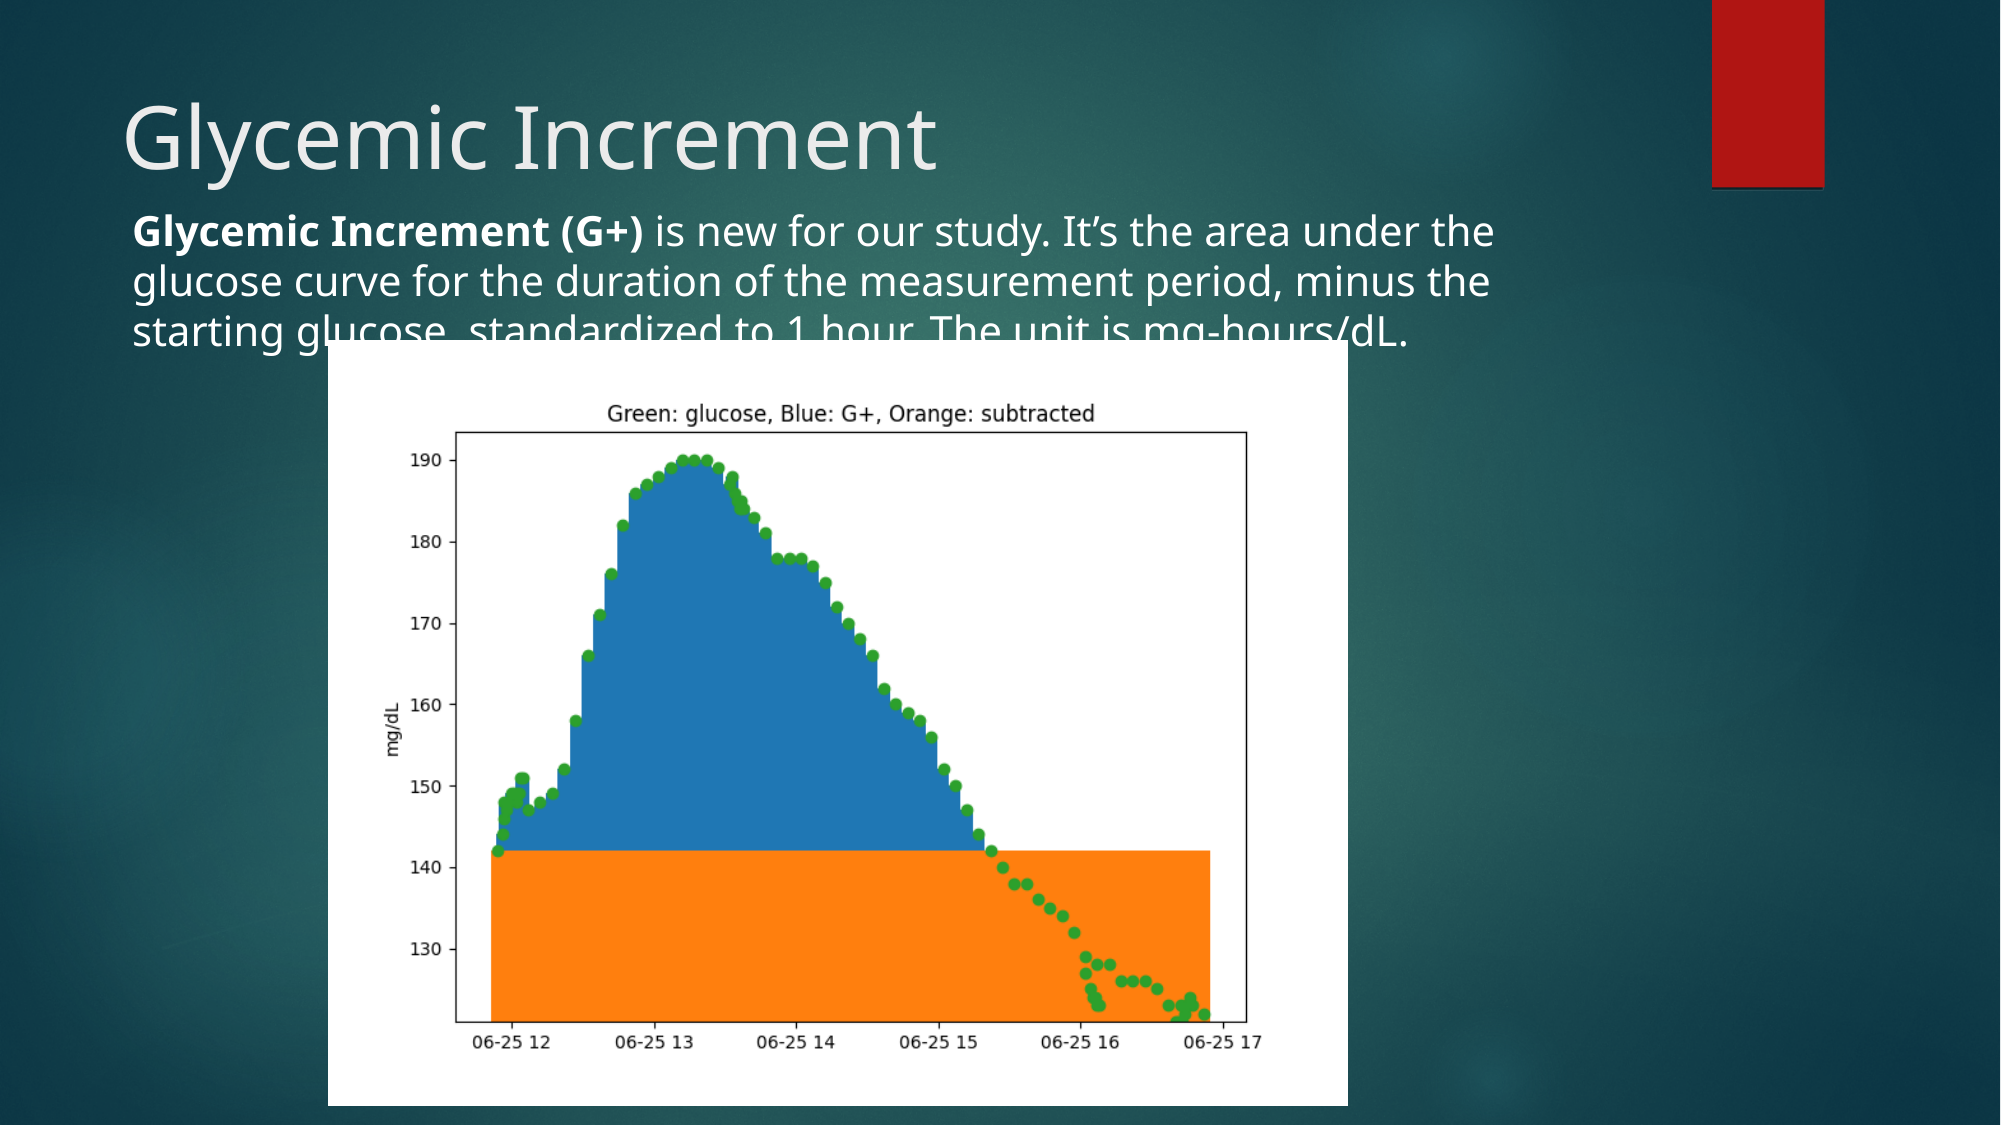

# Glycemic Increment
Glycemic Increment (G+) is new for our study. It’s the area under the glucose curve for the duration of the measurement period, minus the starting glucose, standardized to 1 hour. The unit is mg-hours/dL.